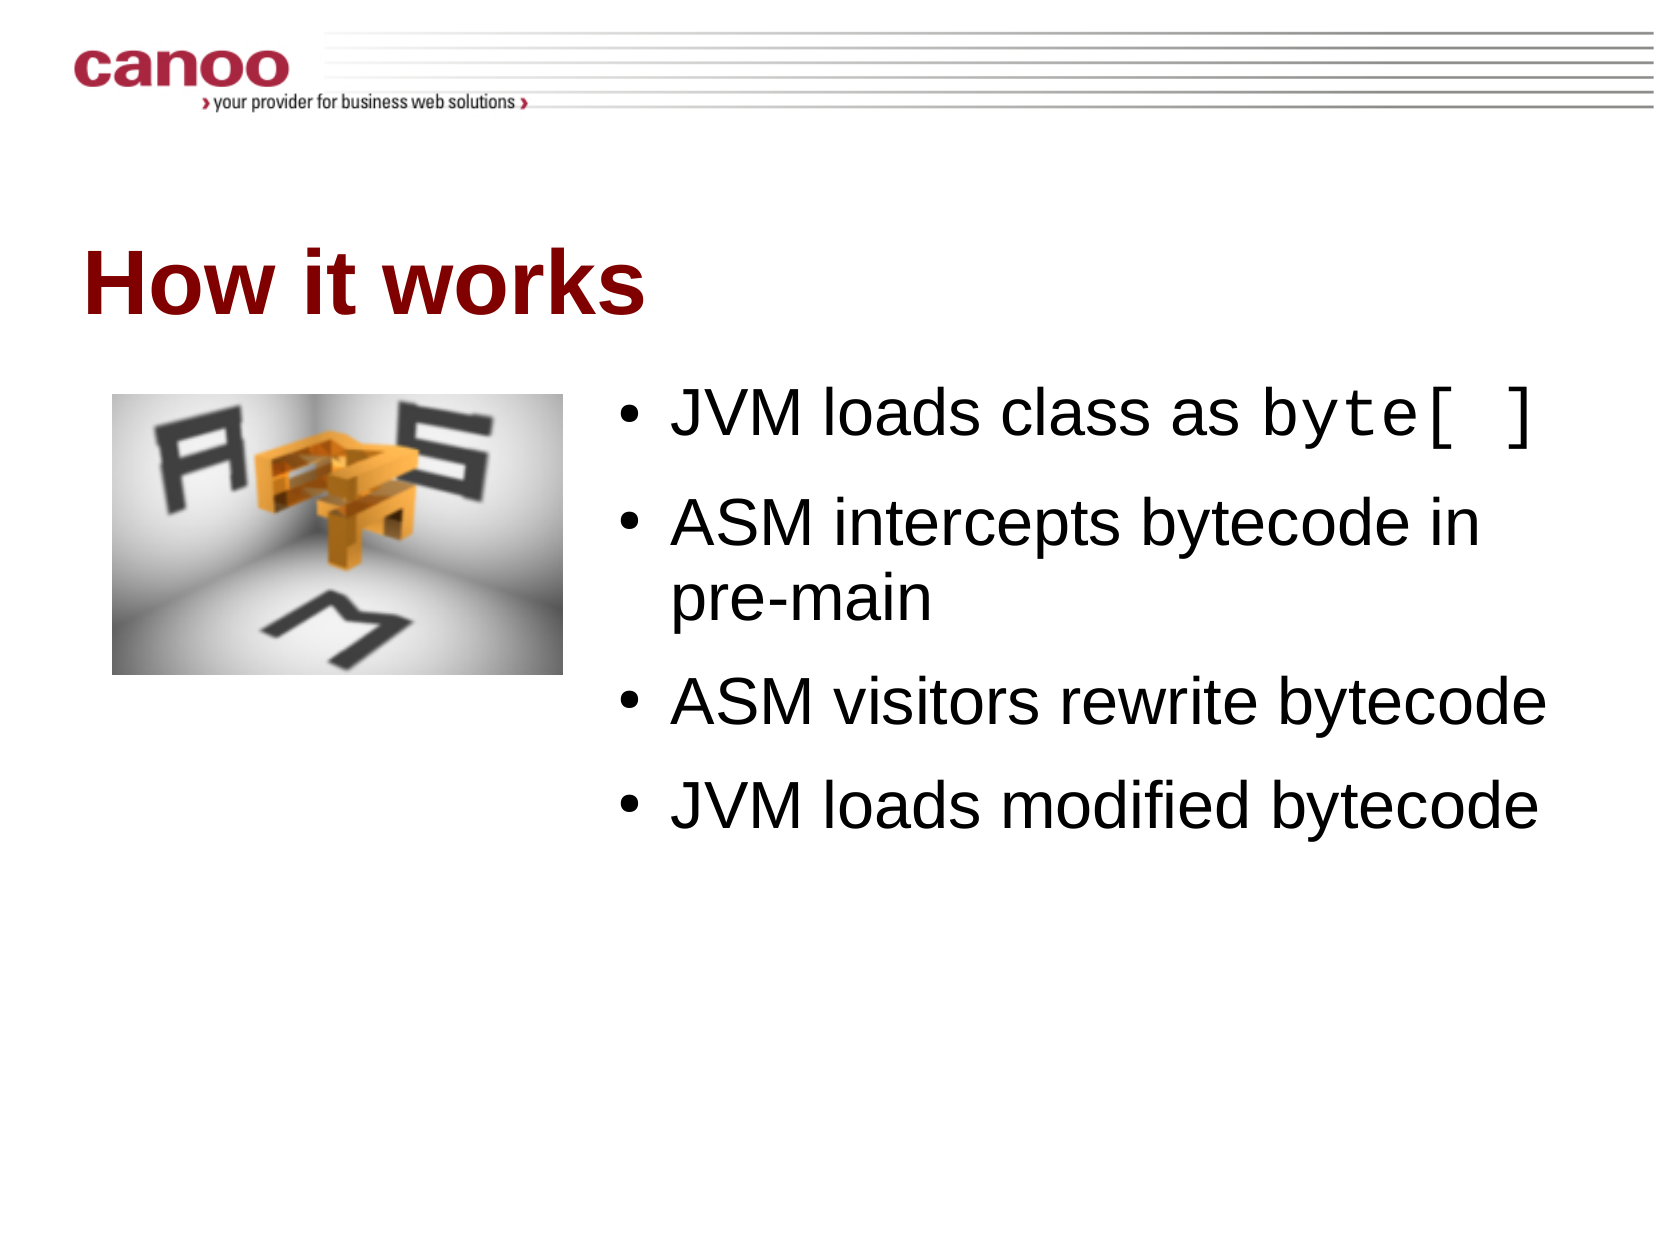

# How it works
JVM loads class as byte[ ]
ASM intercepts bytecode in pre-main
ASM visitors rewrite bytecode
JVM loads modified bytecode